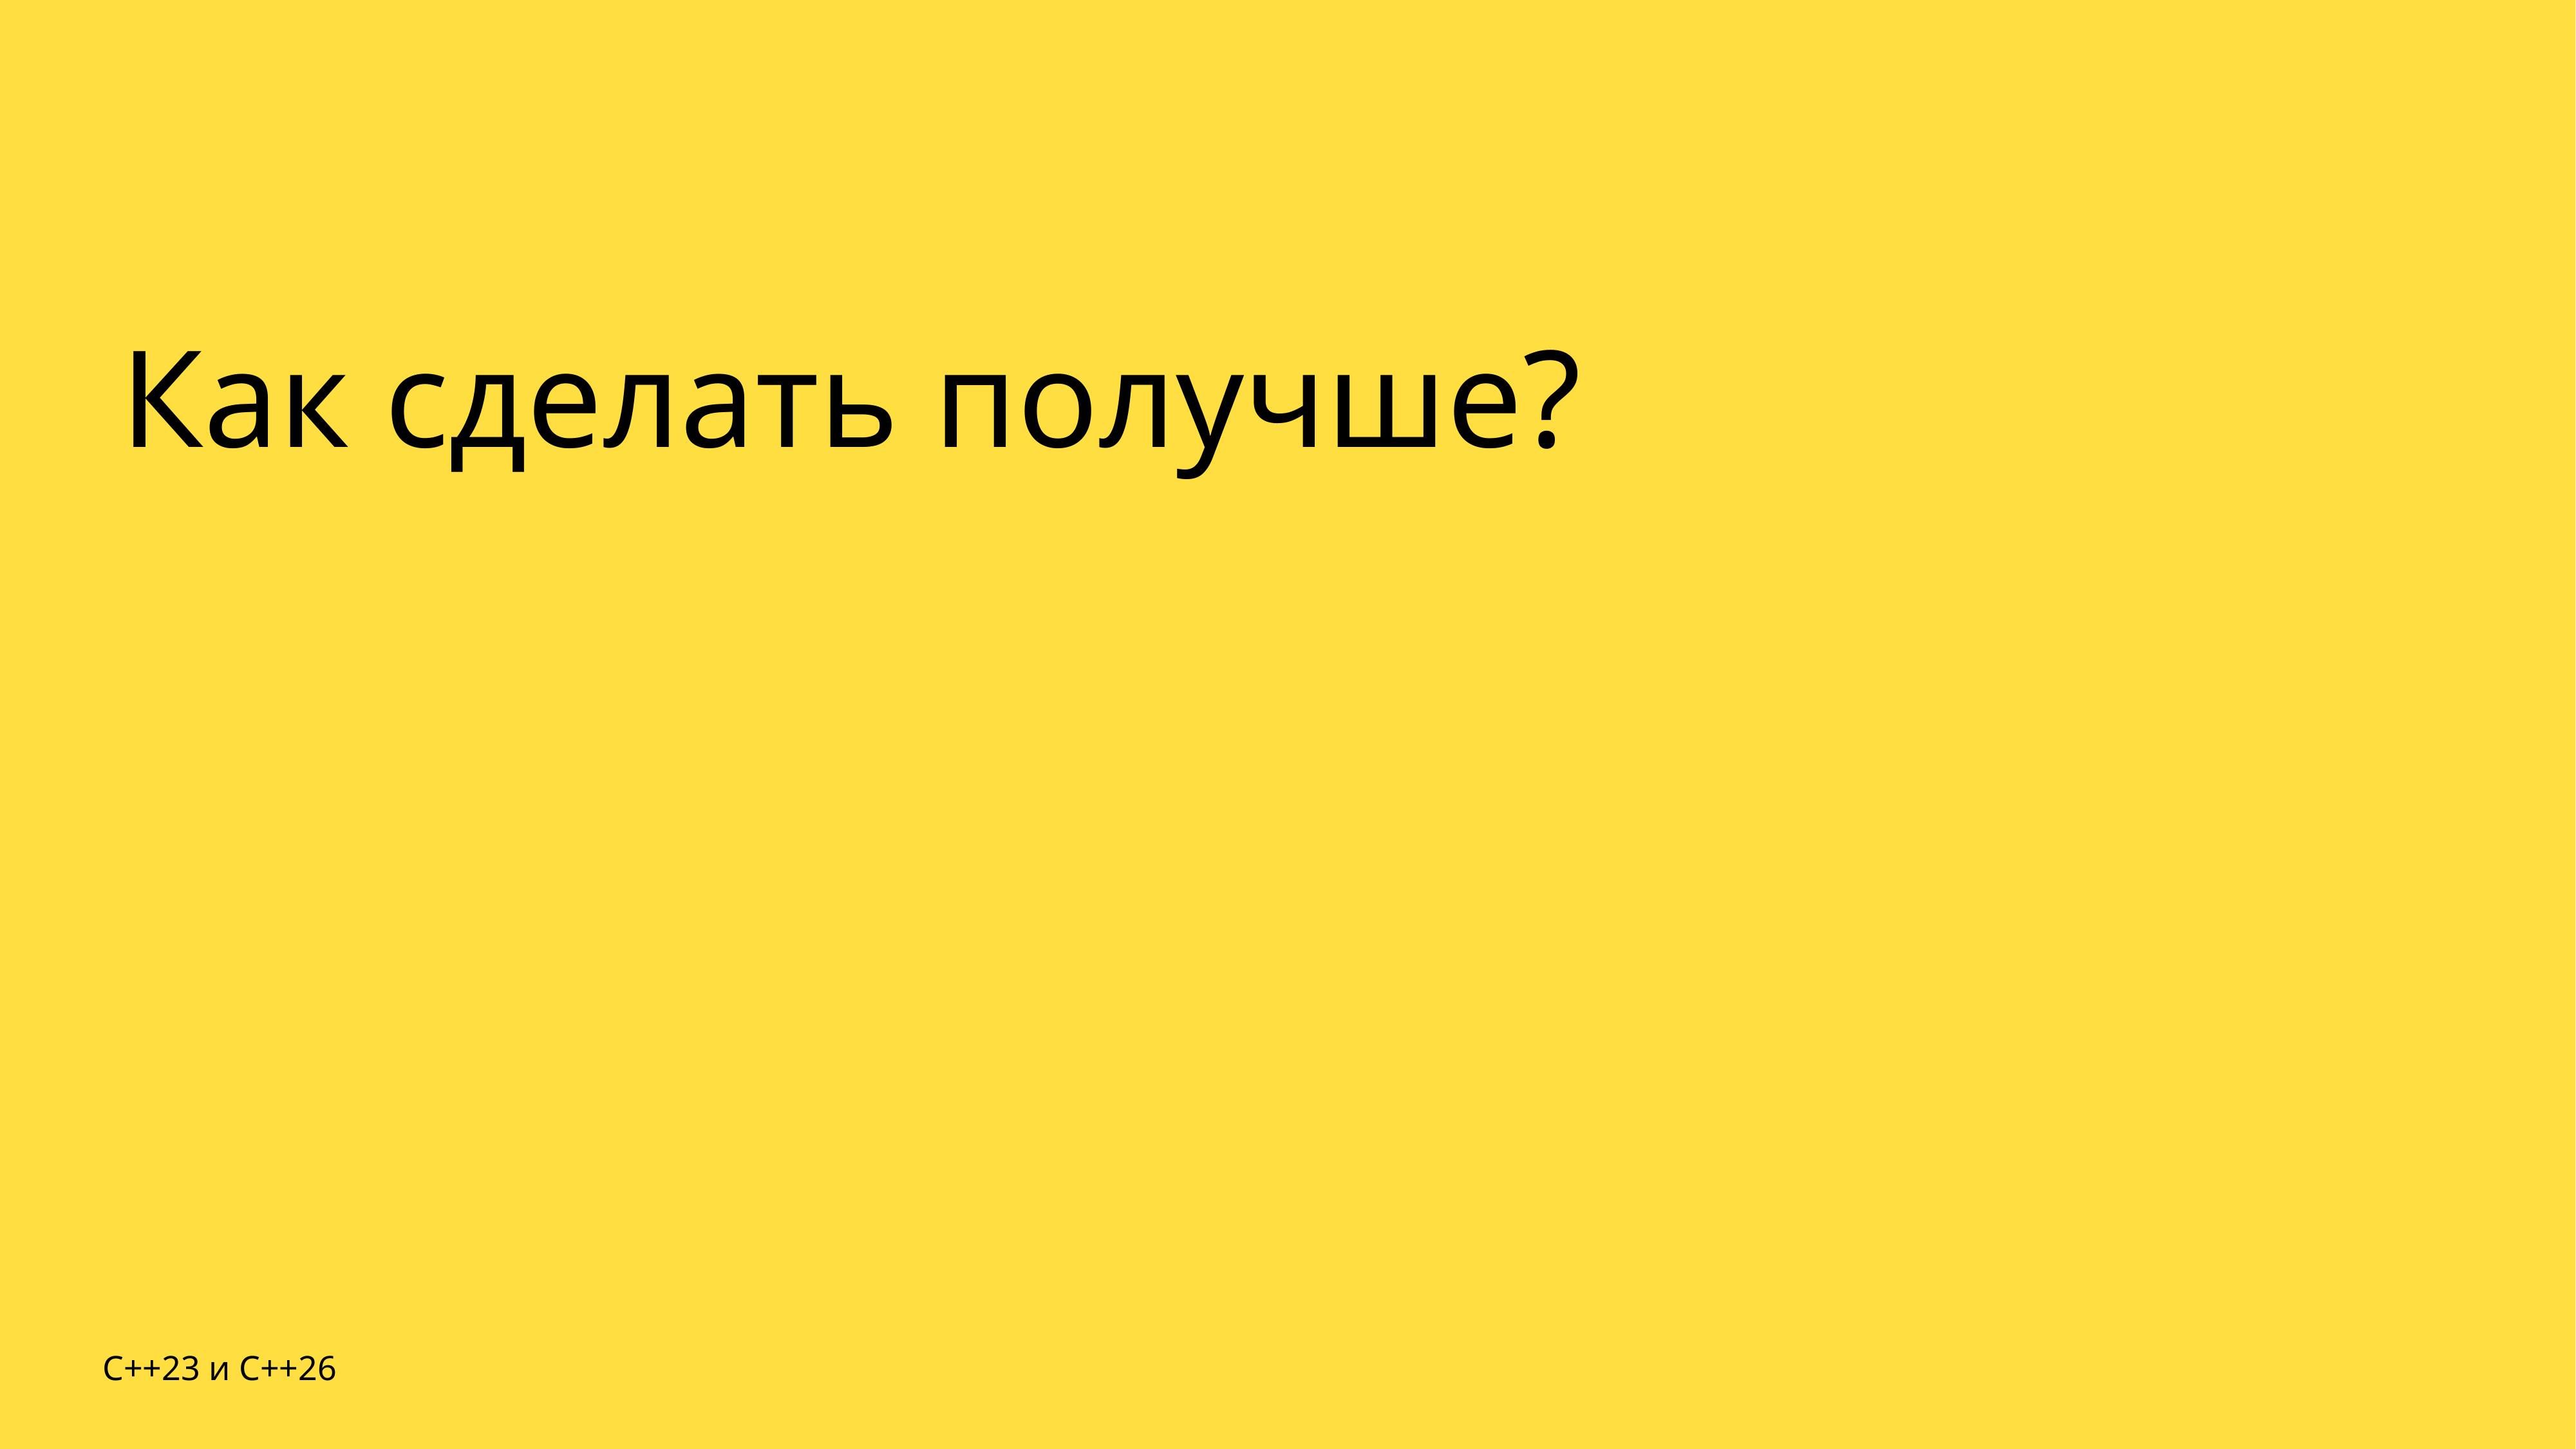

# Как сделать получше?
C++23 и C++26